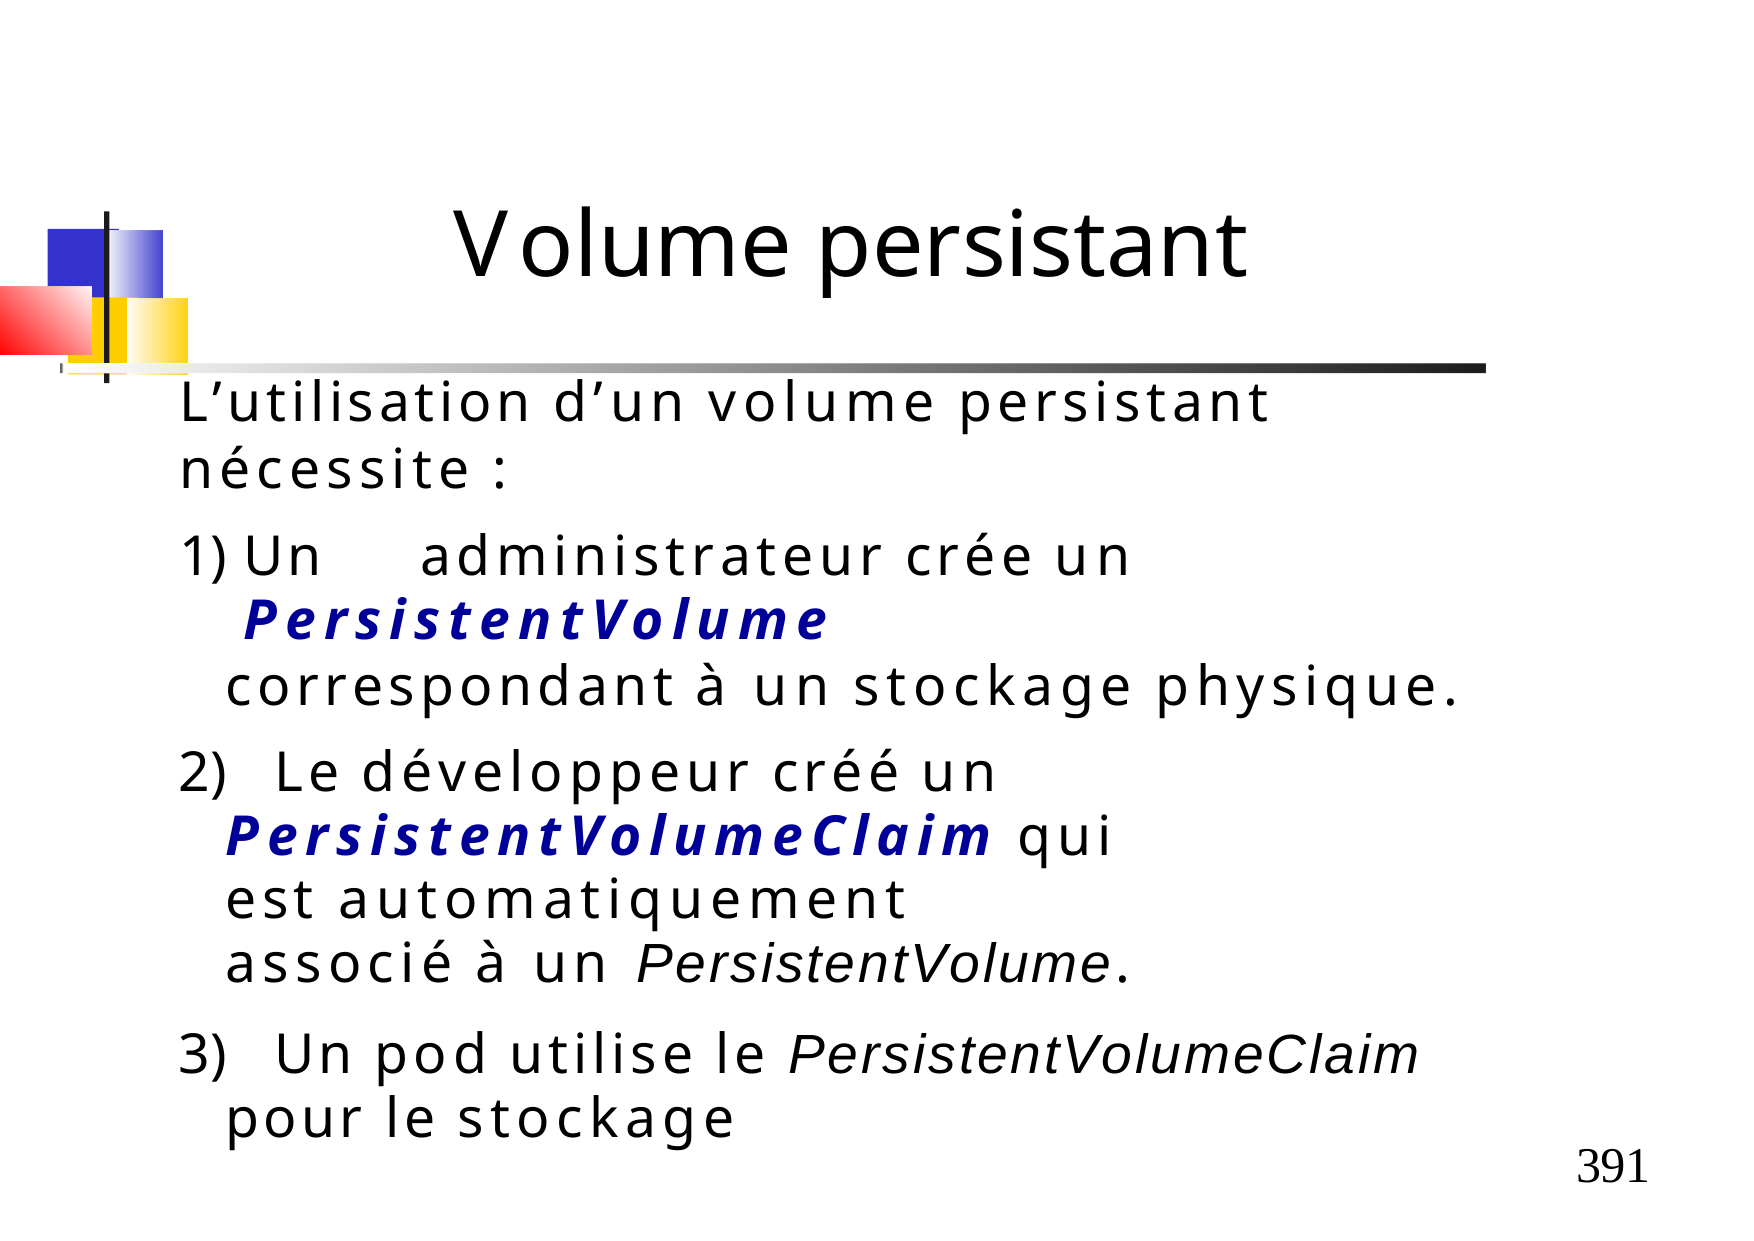

# Volume persistant
L’utilisation d’un volume persistant nécessite :
Un	administrateur crée un PersistentVolume
correspondant à un stockage physique.
	Le développeur créé un PersistentVolumeClaim qui est automatiquement associé à un PersistentVolume.
	Un pod utilise le PersistentVolumeClaim pour le stockage
391